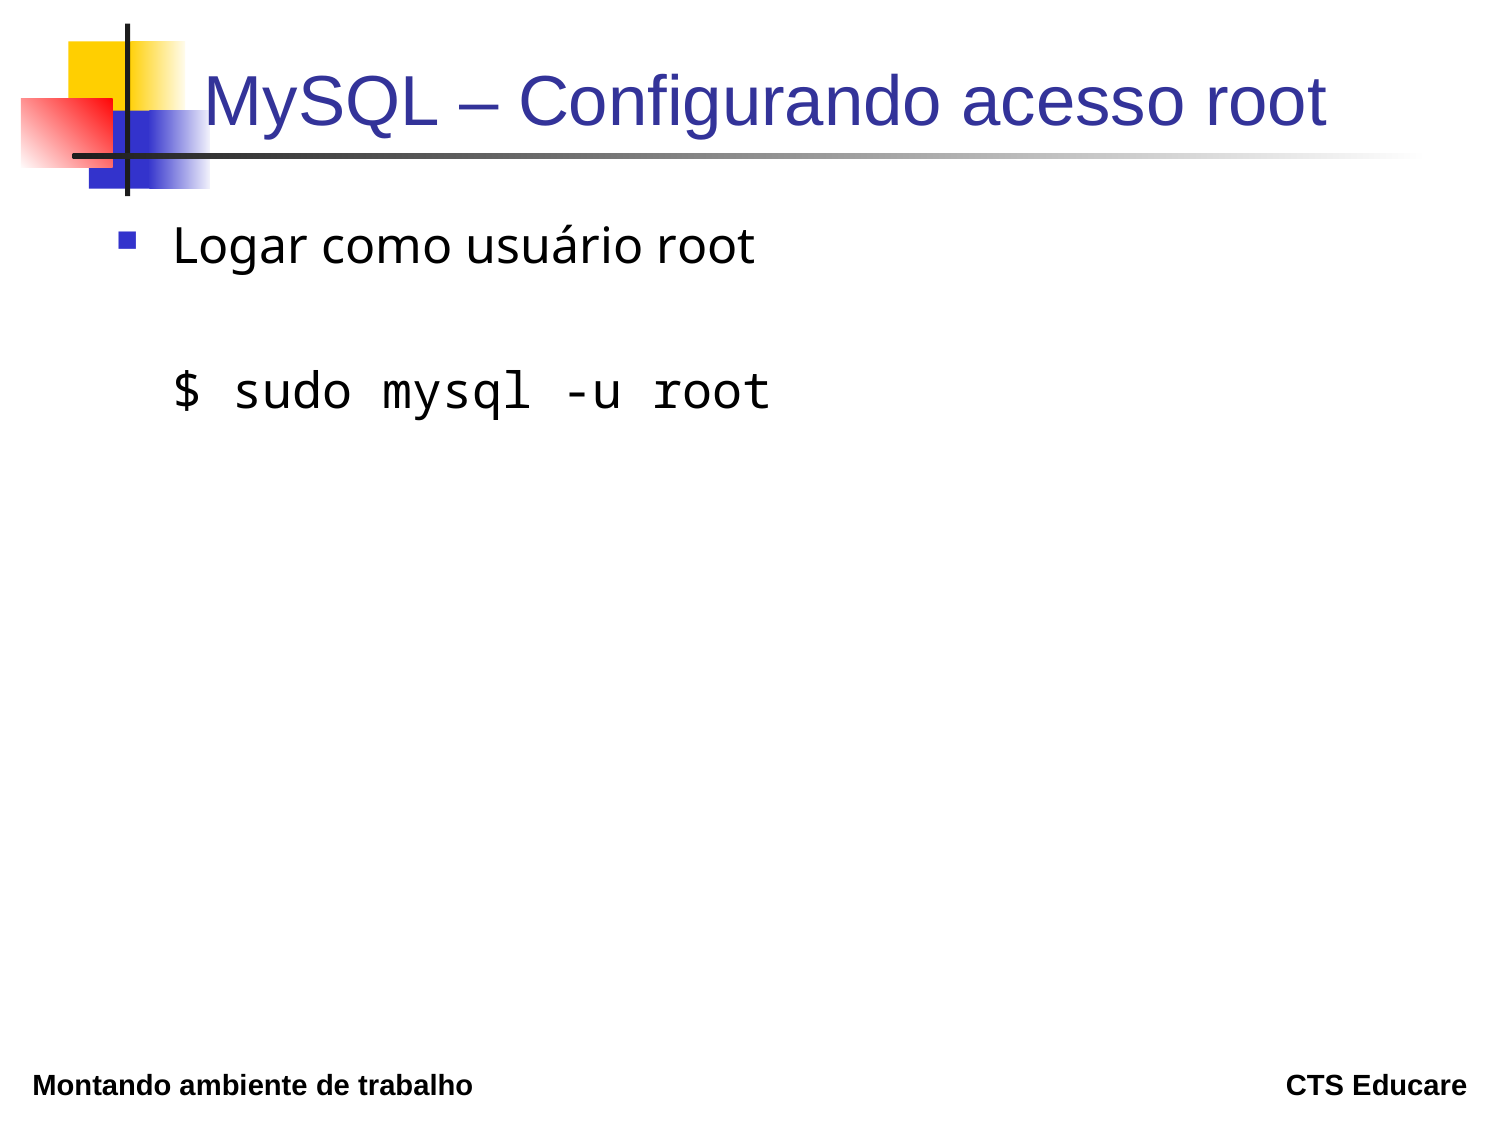

# MySQL – Configurando acesso root
Logar como usuário root
$ sudo mysql -u root